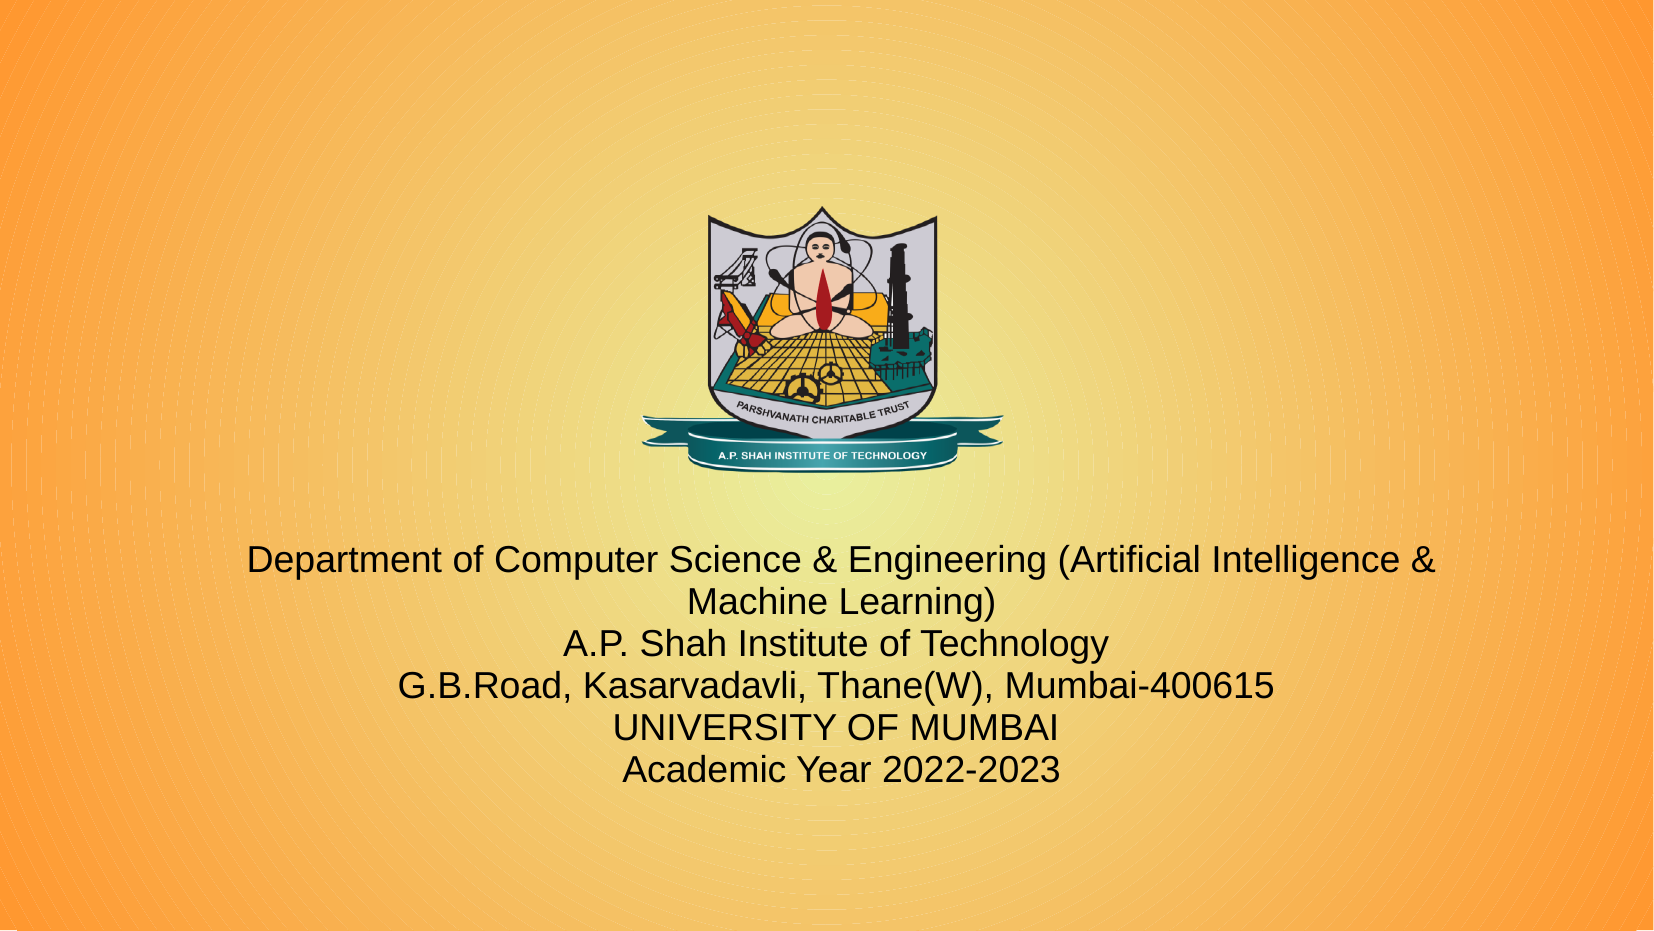

# Department of Computer Science & Engineering (Artificial Intelligence & Machine Learning) A.P. Shah Institute of Technology G.B.Road, Kasarvadavli, Thane(W), Mumbai-400615 UNIVERSITY OF MUMBAI Academic Year 2022-2023